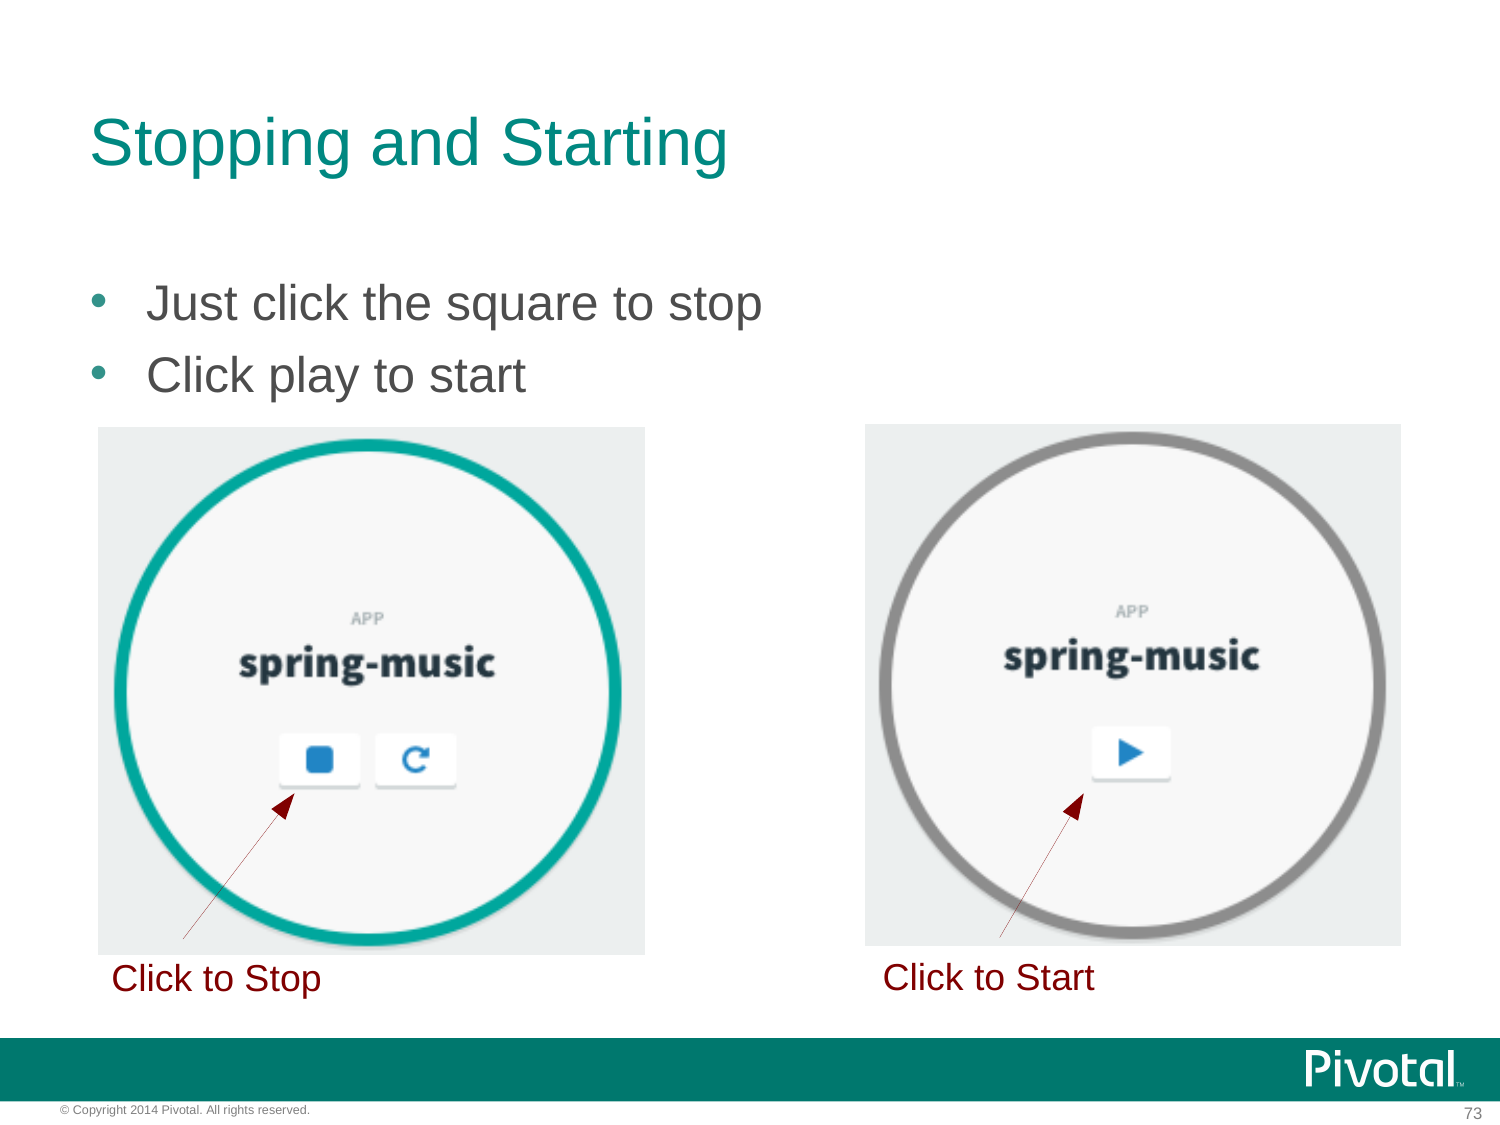

# Stopping and Starting
Just click the square to stop
Click play to start
Click to Start
Click to Stop